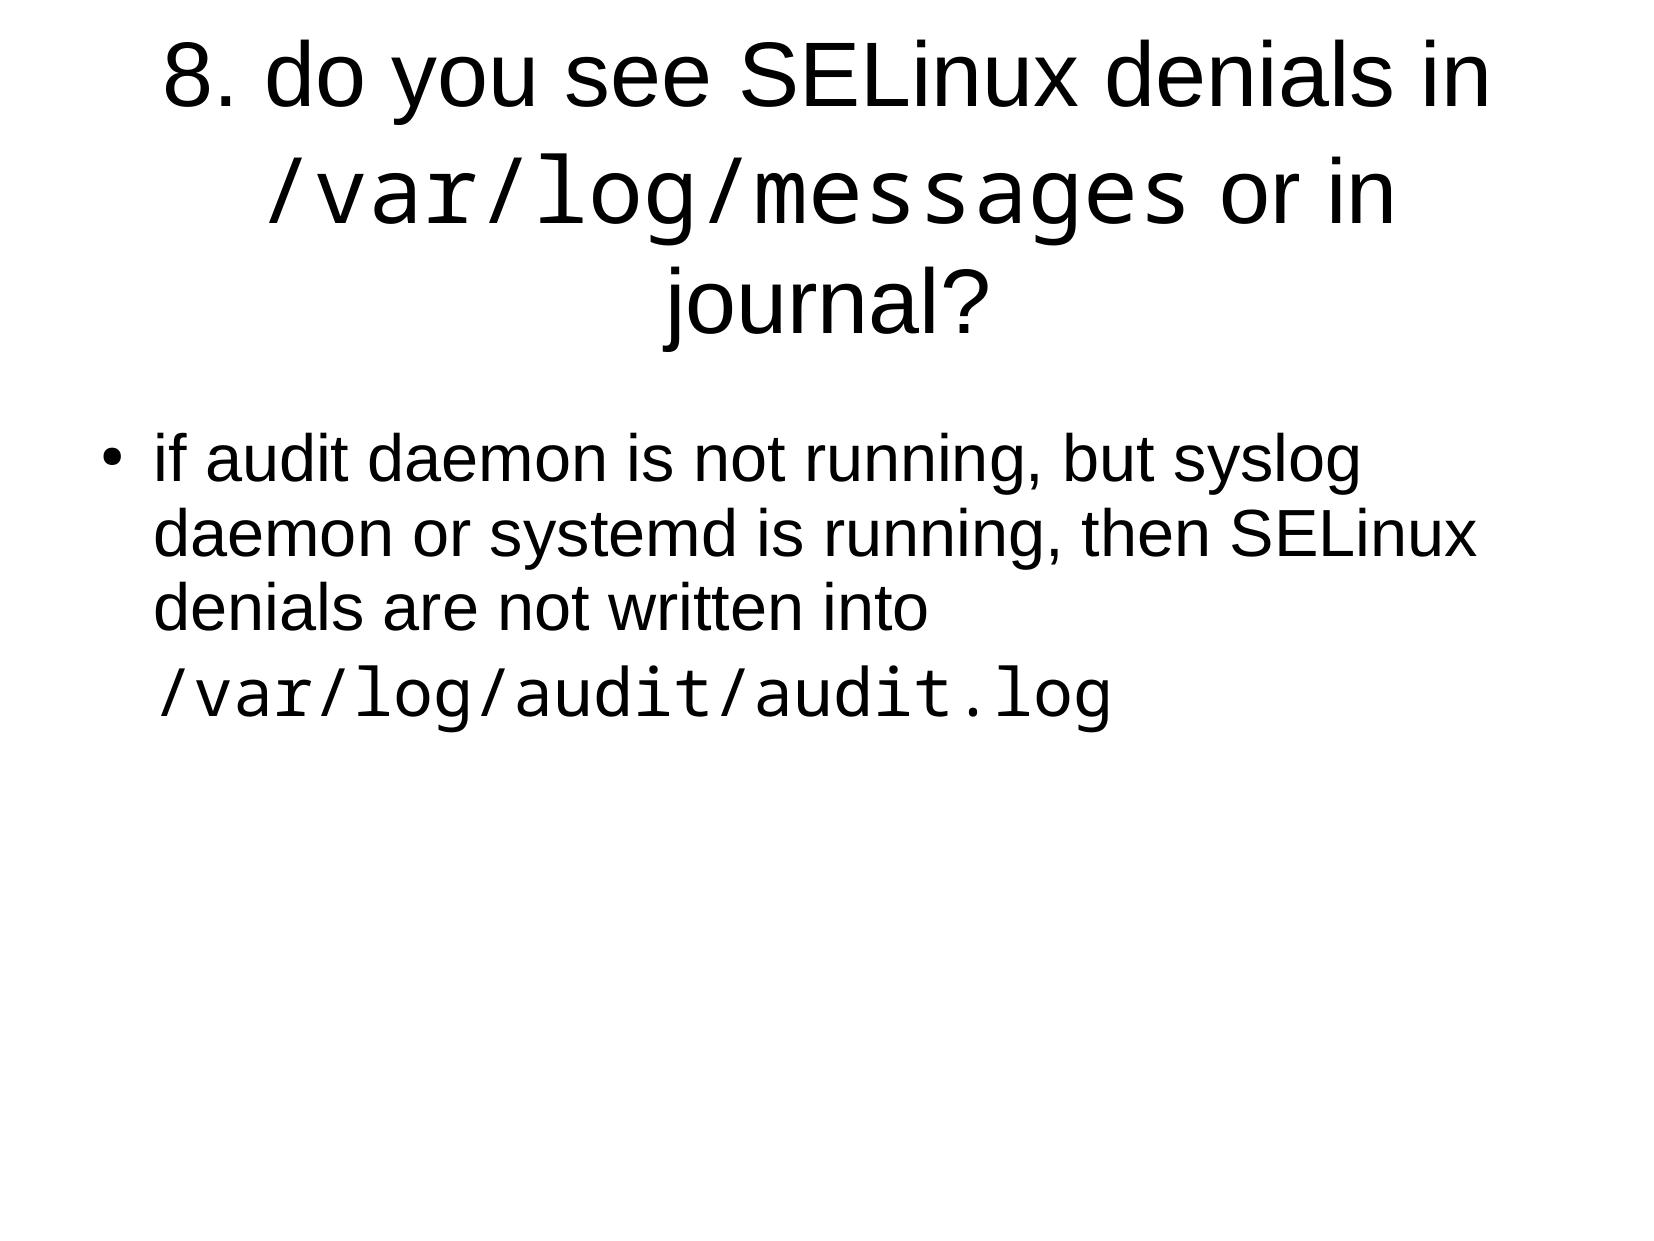

# 8. do you see SELinux denials in /var/log/messages or in journal?
if audit daemon is not running, but syslog daemon or systemd is running, then SELinux denials are not written into /var/log/audit/audit.log